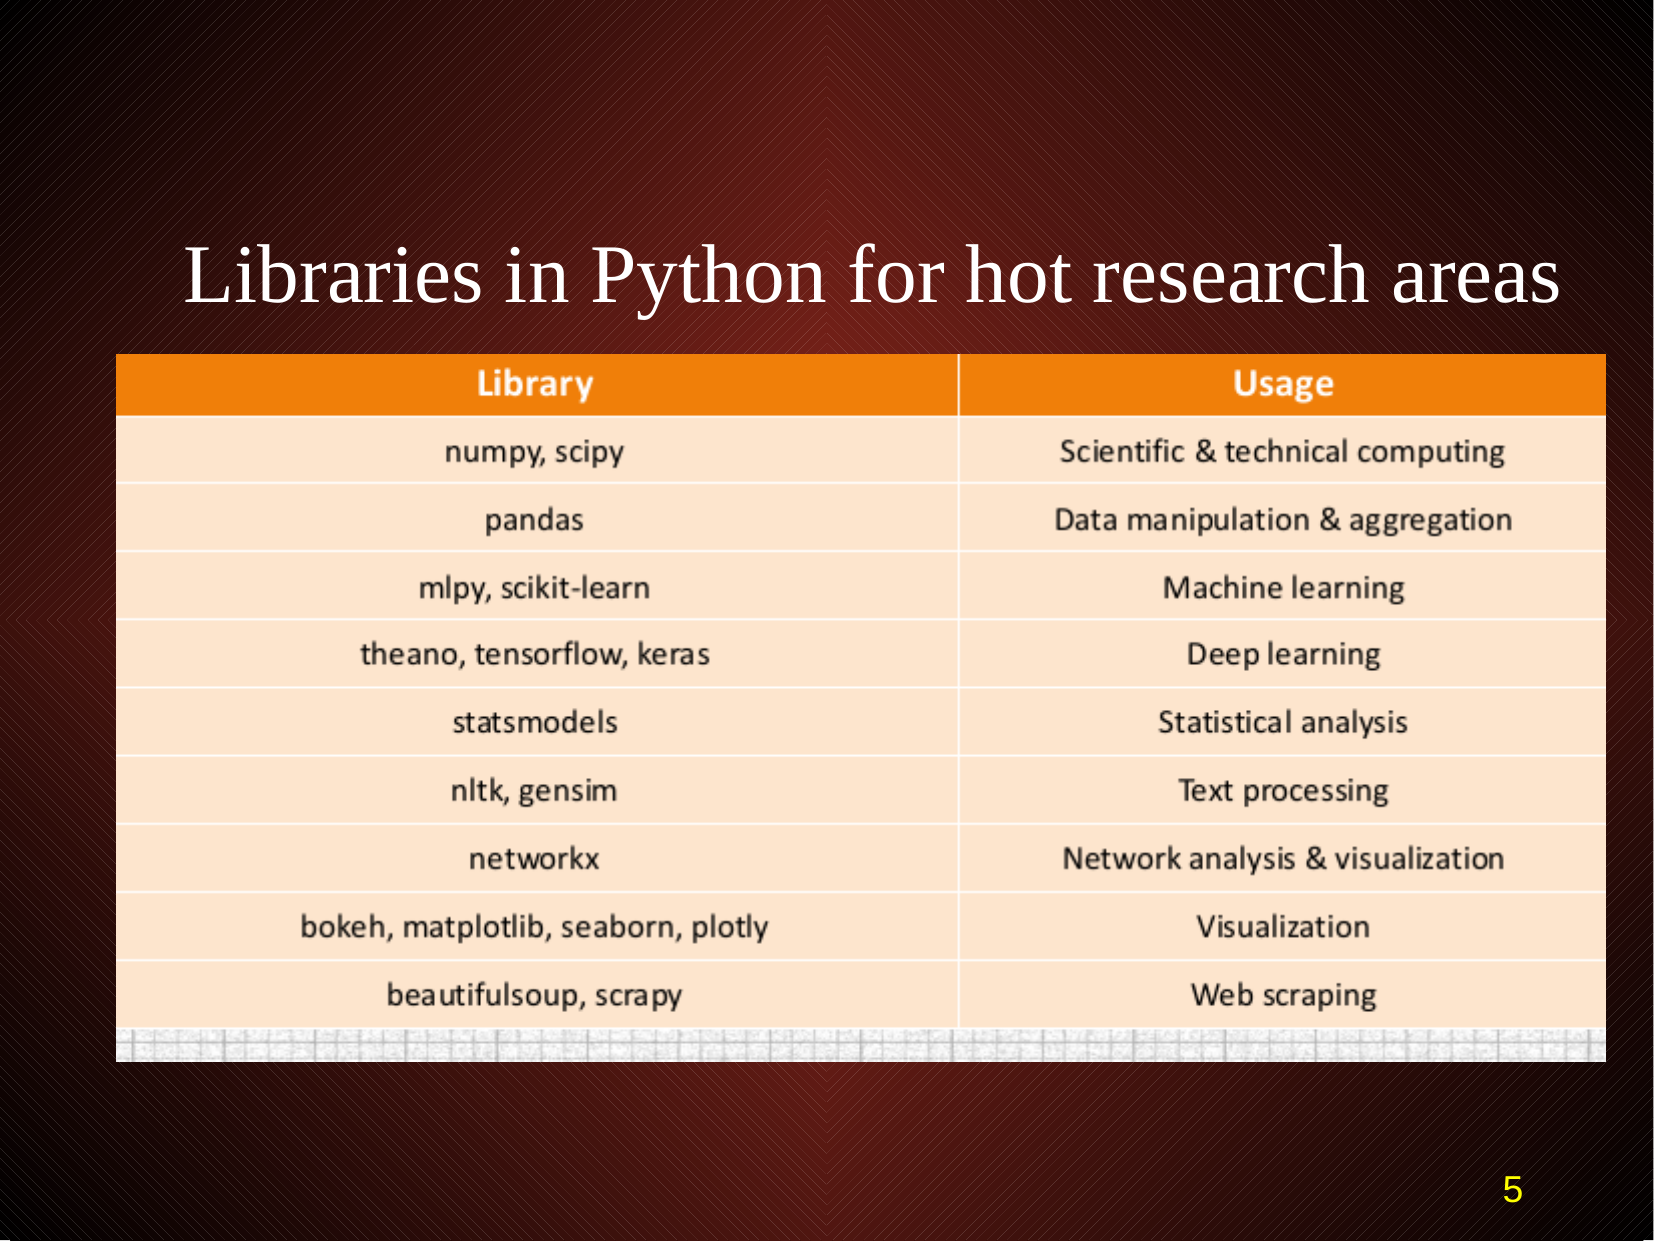

Libraries in Python for hot research areas